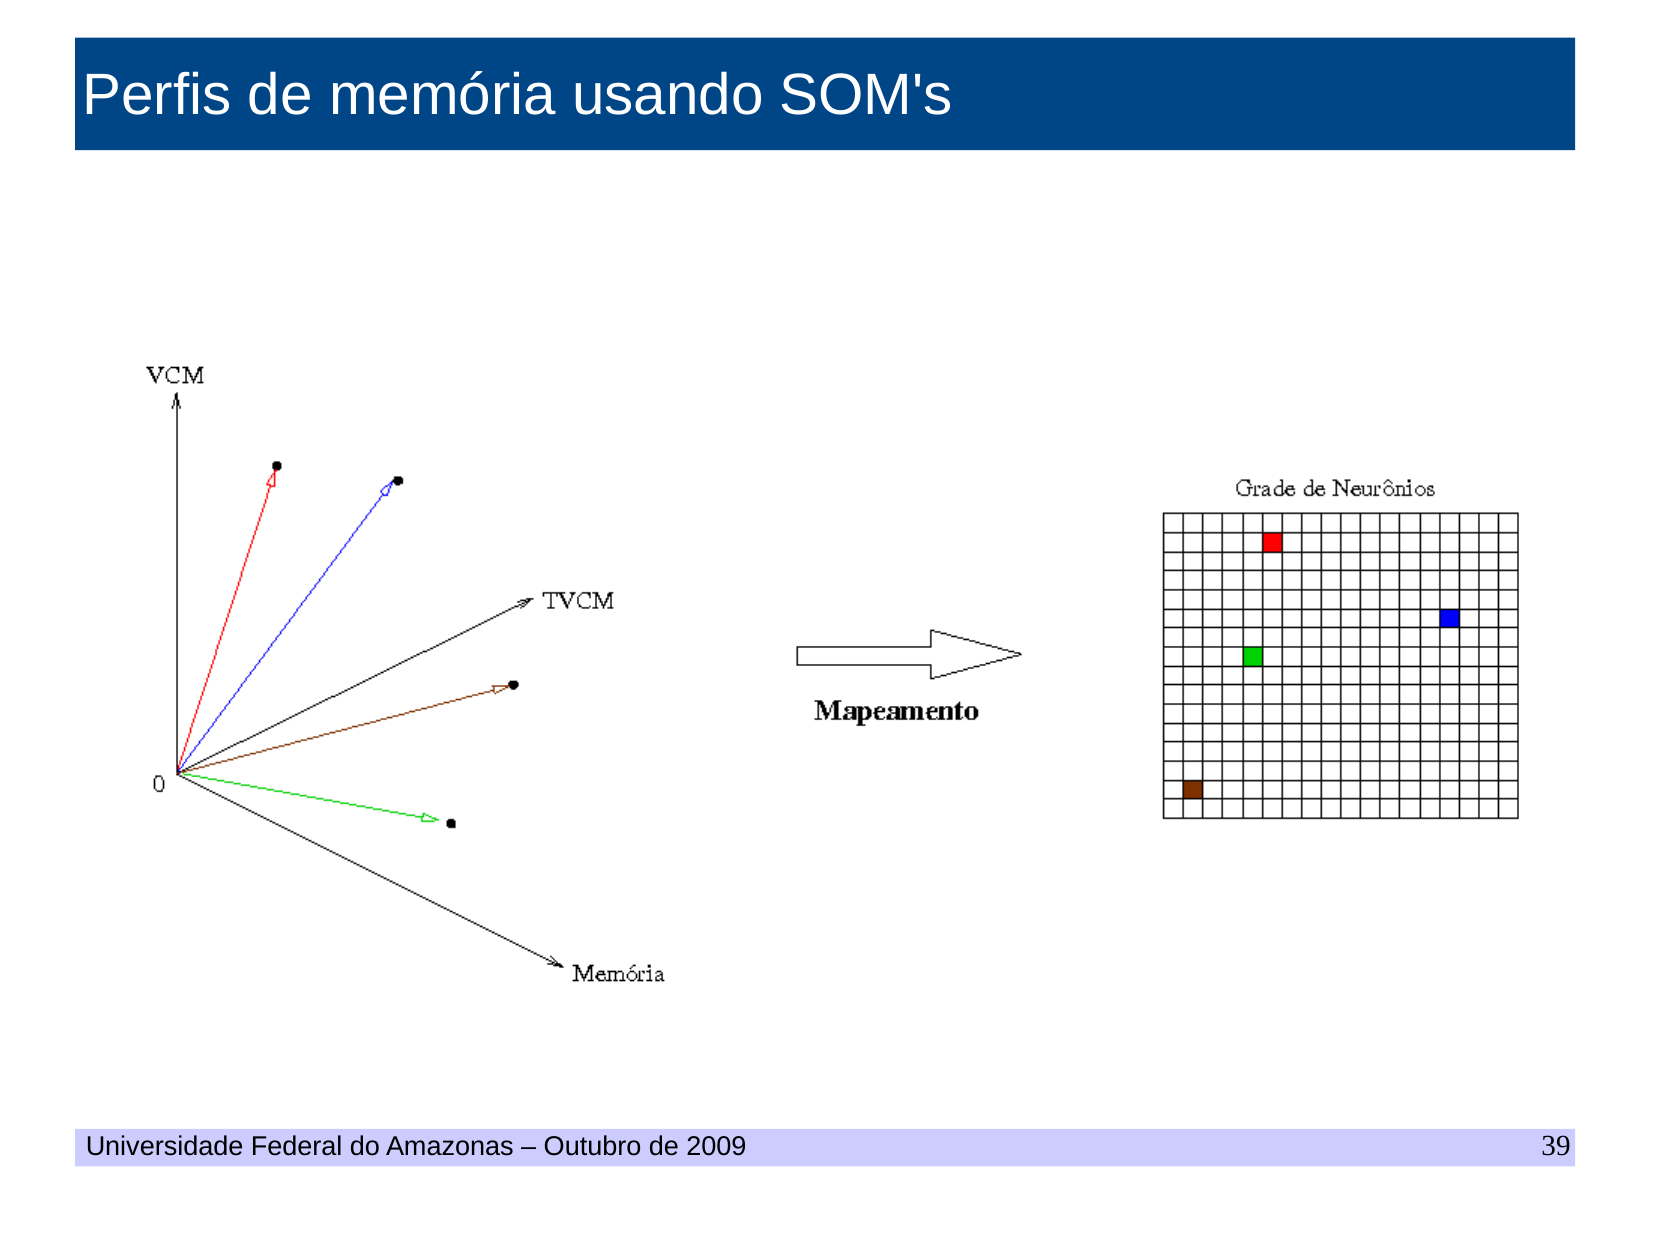

# Perfis de memória usando SOM's
39